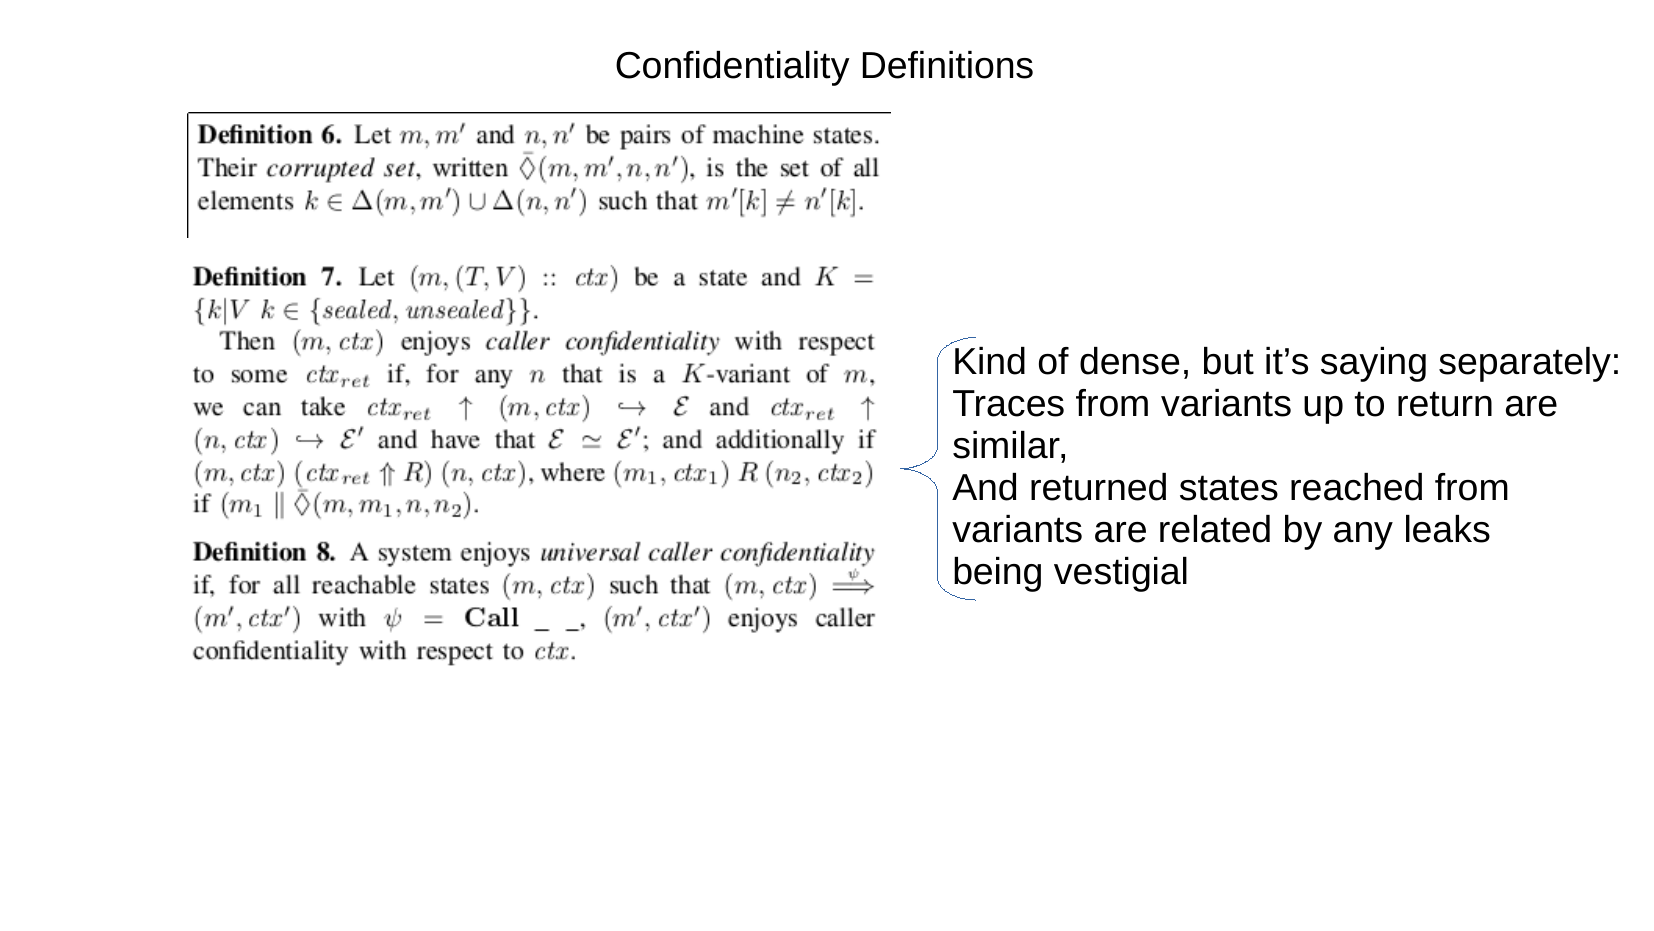

Confidentiality Definitions
Kind of dense, but it’s saying separately:
Traces from variants up to return are
similar,
And returned states reached from
variants are related by any leaks
being vestigial